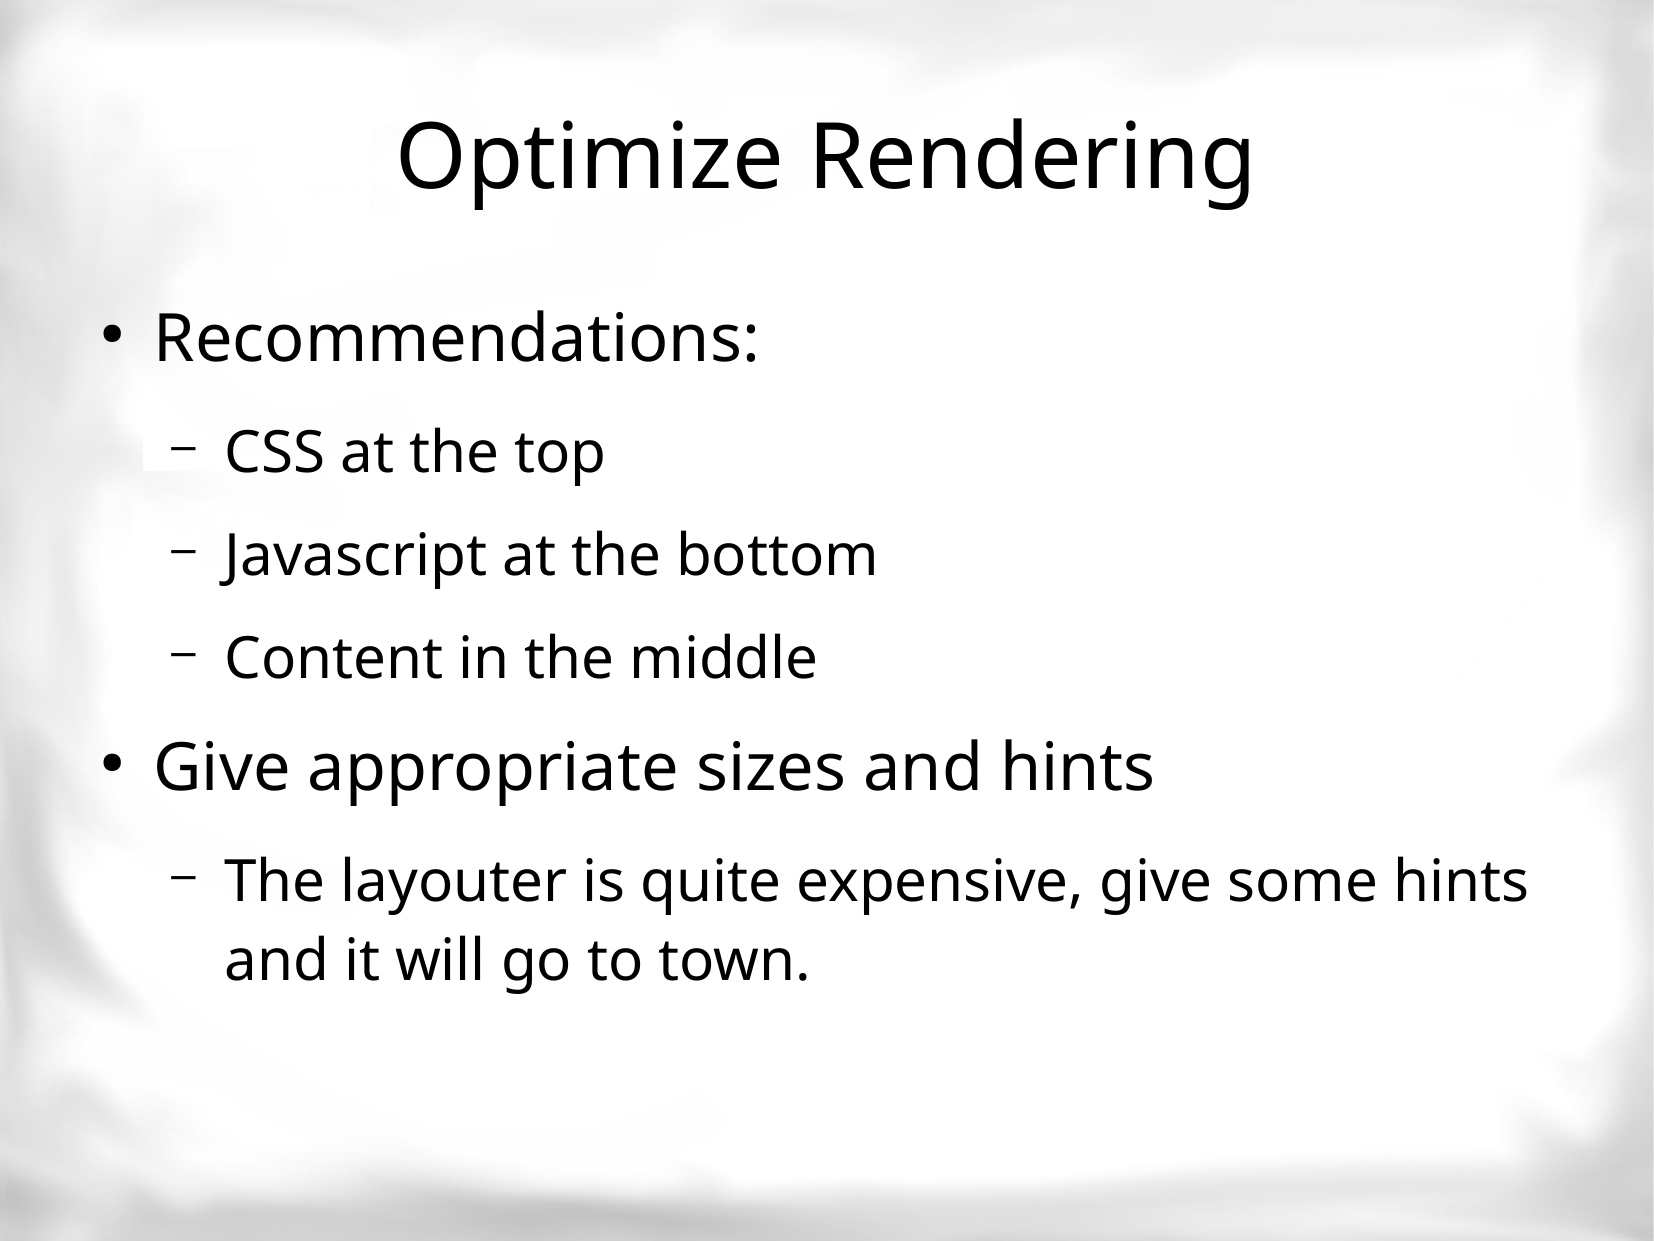

# Optimize Rendering
Recommendations:
CSS at the top
Javascript at the bottom
Content in the middle
Give appropriate sizes and hints
The layouter is quite expensive, give some hints and it will go to town.